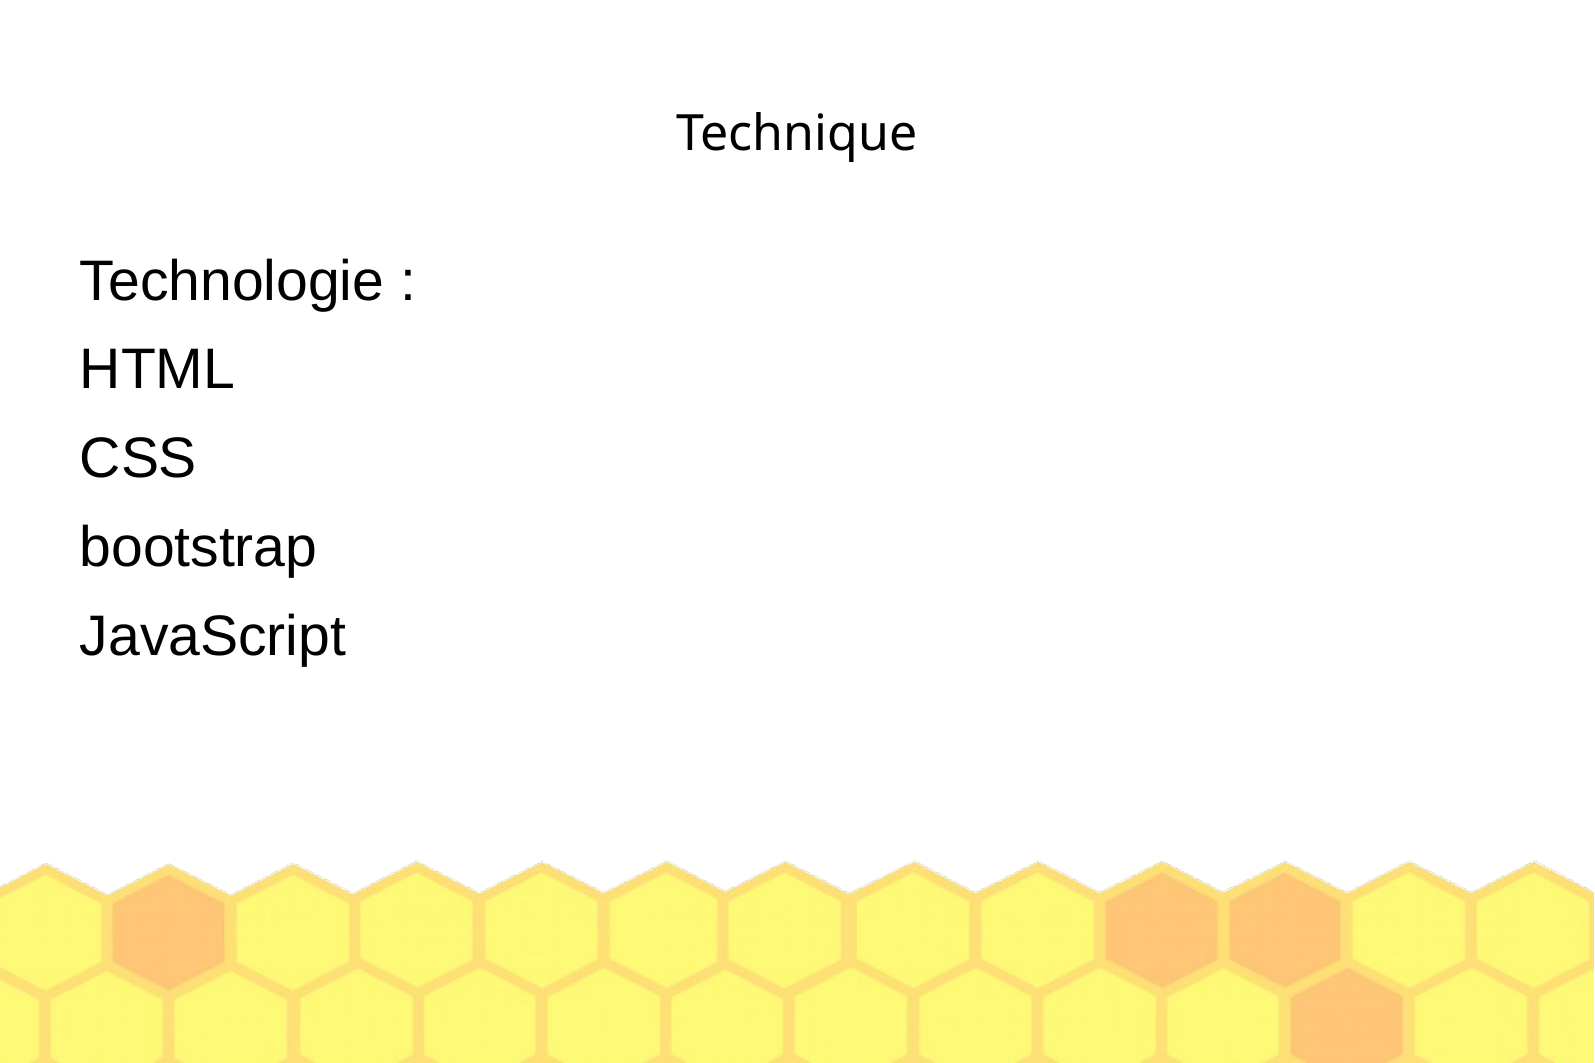

# Technique
Technologie :
HTML
CSS
bootstrap
JavaScript